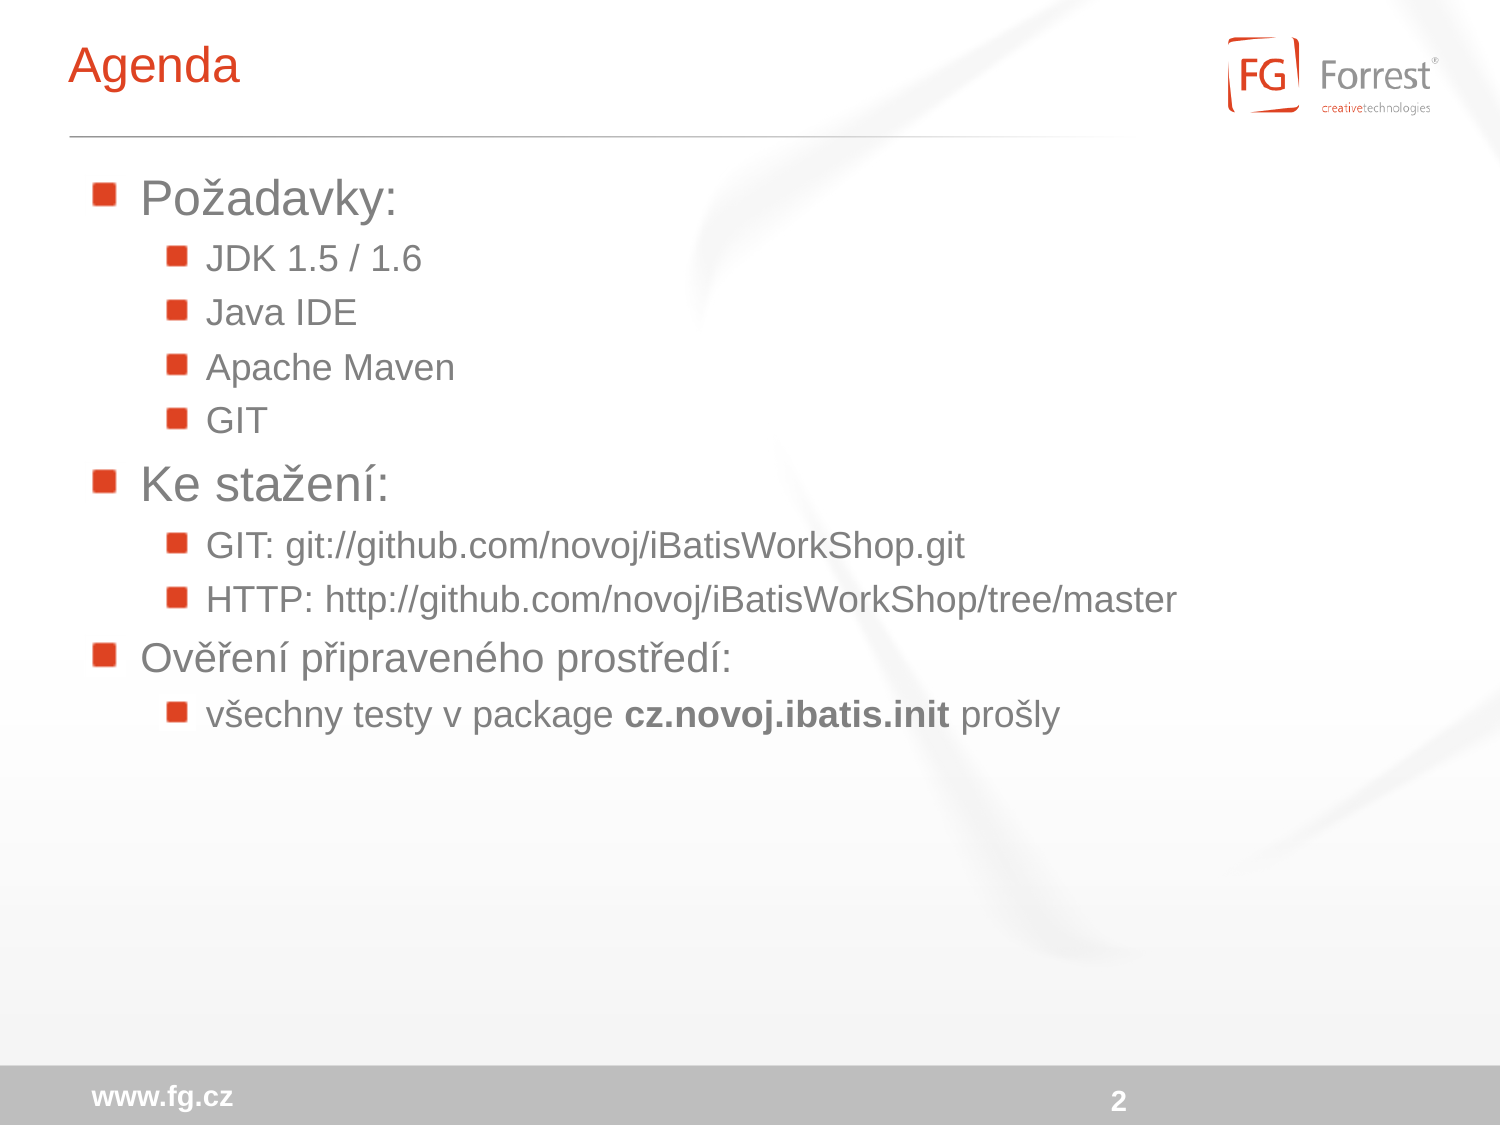

# Agenda
Požadavky:
JDK 1.5 / 1.6
Java IDE
Apache Maven
GIT
Ke stažení:
GIT: git://github.com/novoj/iBatisWorkShop.git
HTTP: http://github.com/novoj/iBatisWorkShop/tree/master
Ověření připraveného prostředí:
všechny testy v package cz.novoj.ibatis.init prošly
www.fg.cz
2